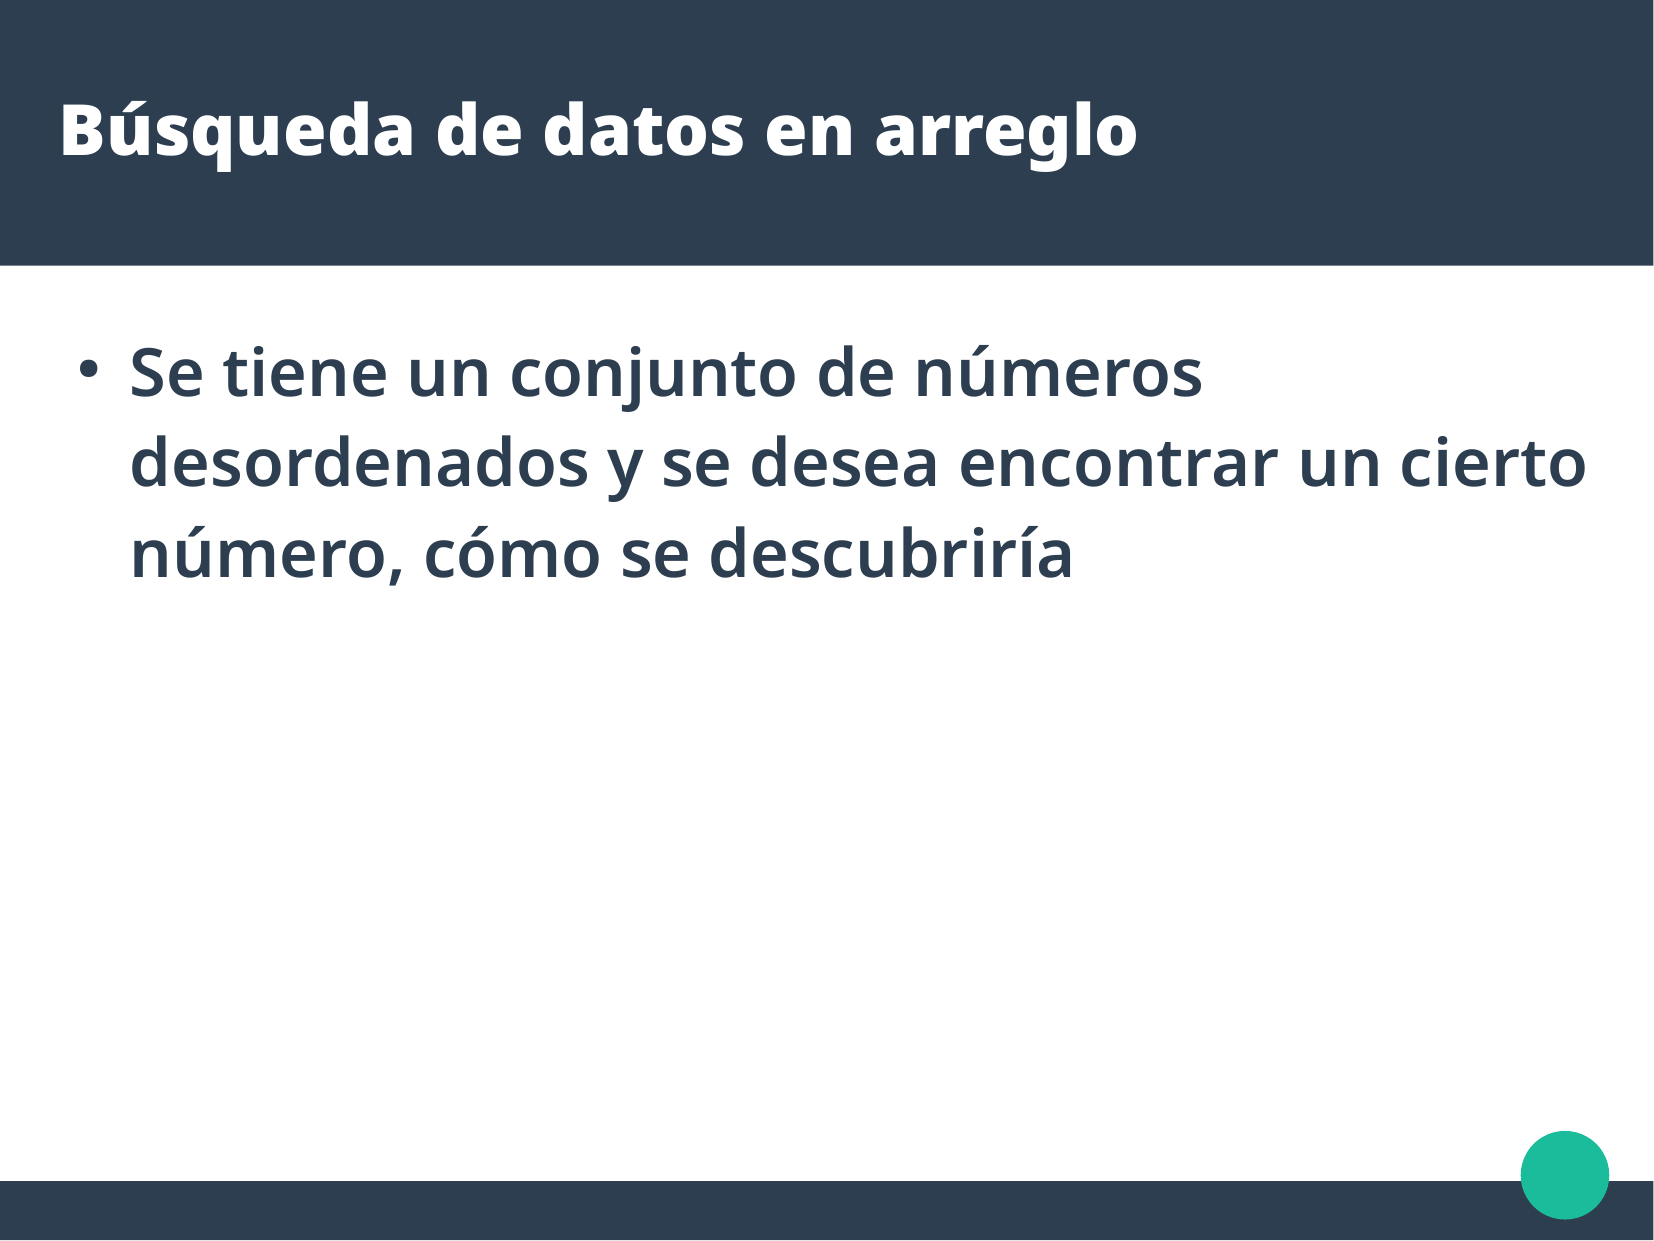

# Búsqueda de datos en arreglo
Se tiene un conjunto de números desordenados y se desea encontrar un cierto número, cómo se descubriría